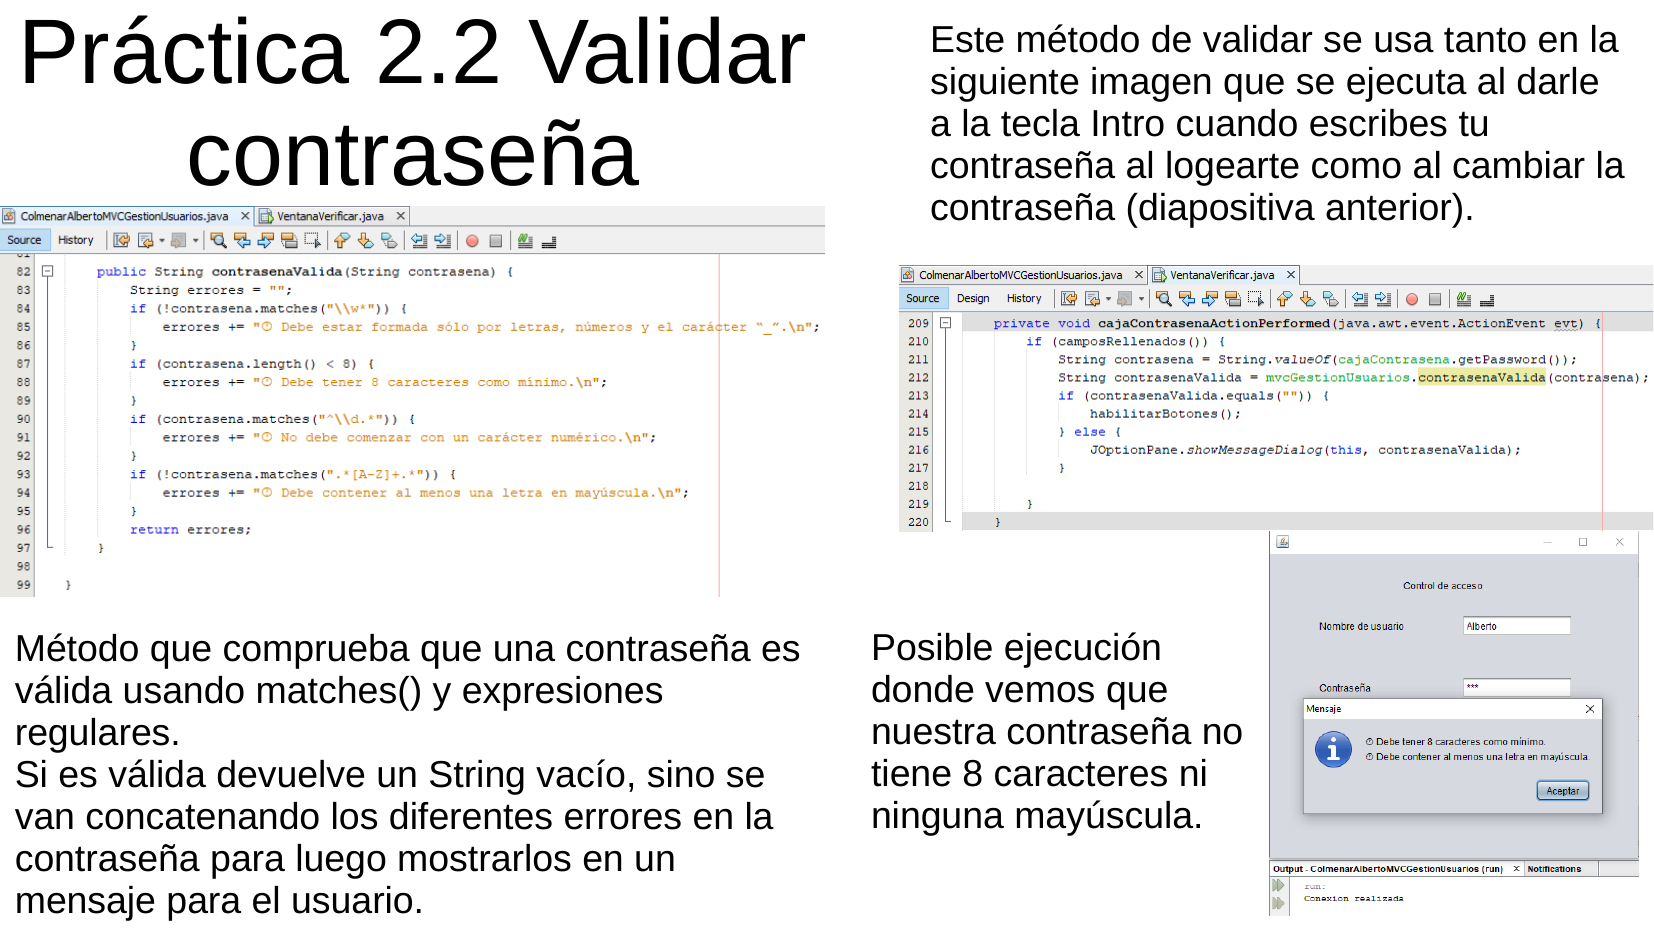

# Práctica 2.2 Validar contraseña
Este método de validar se usa tanto en la siguiente imagen que se ejecuta al darle a la tecla Intro cuando escribes tu contraseña al logearte como al cambiar la contraseña (diapositiva anterior).
Posible ejecución donde vemos que nuestra contraseña no tiene 8 caracteres ni ninguna mayúscula.
Método que comprueba que una contraseña es válida usando matches() y expresiones regulares.
Si es válida devuelve un String vacío, sino se van concatenando los diferentes errores en la contraseña para luego mostrarlos en un mensaje para el usuario.